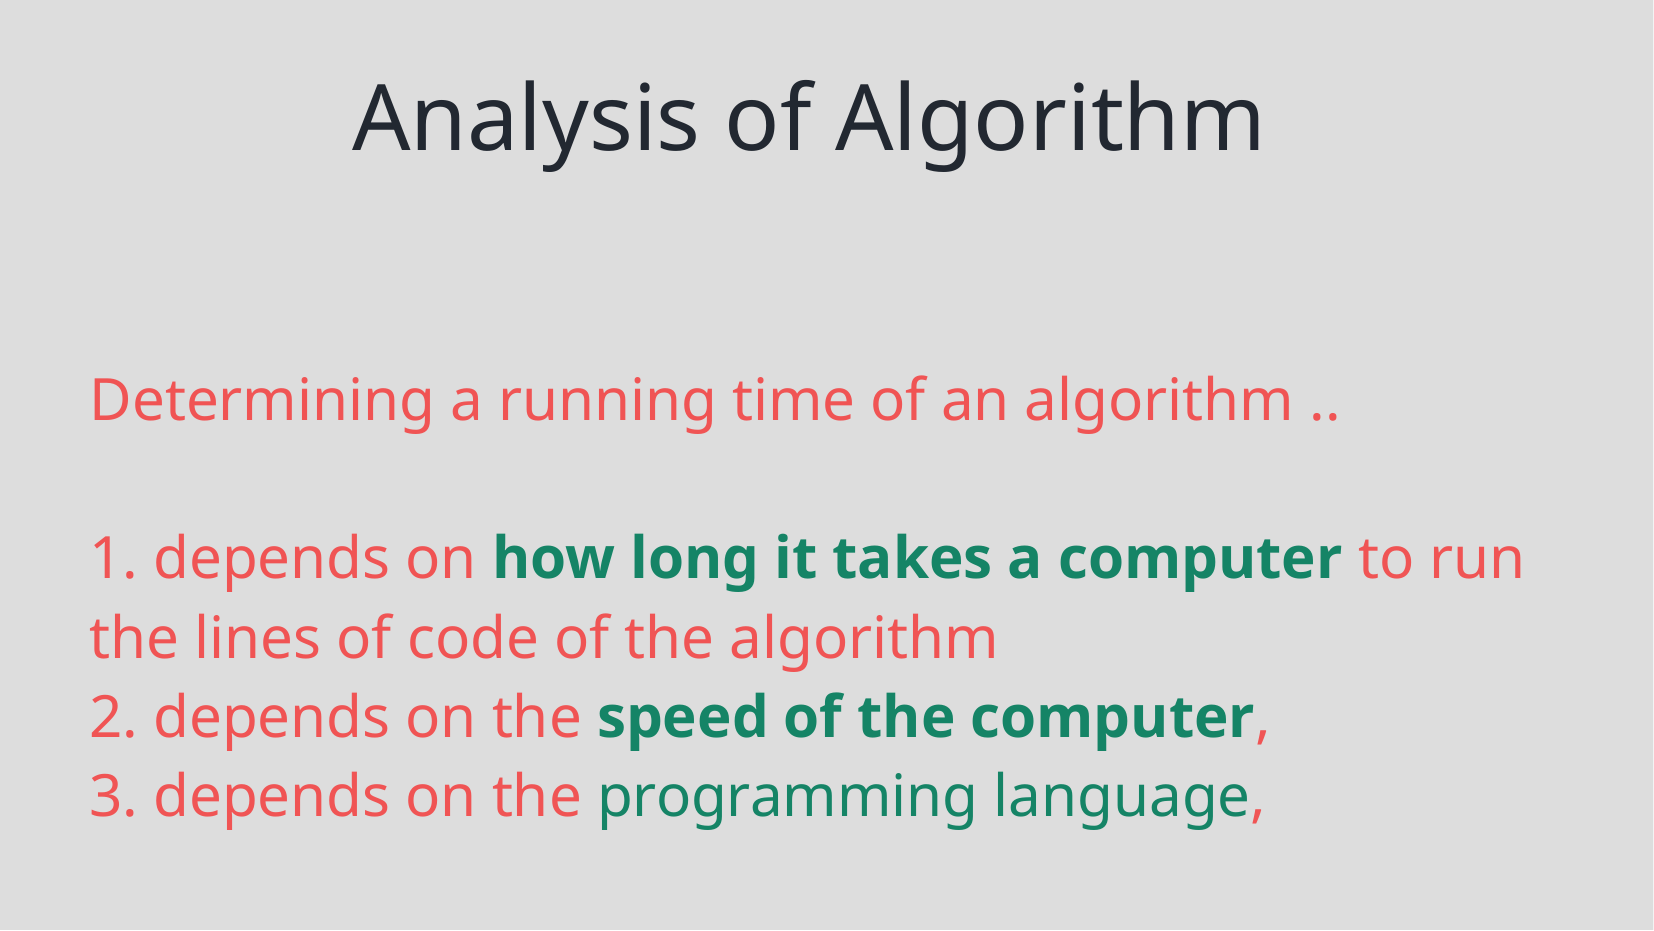

# Analysis of Algorithm
Determining a running time of an algorithm ..
1. depends on how long it takes a computer to run the lines of code of the algorithm
2. depends on the speed of the computer,
3. depends on the programming language,